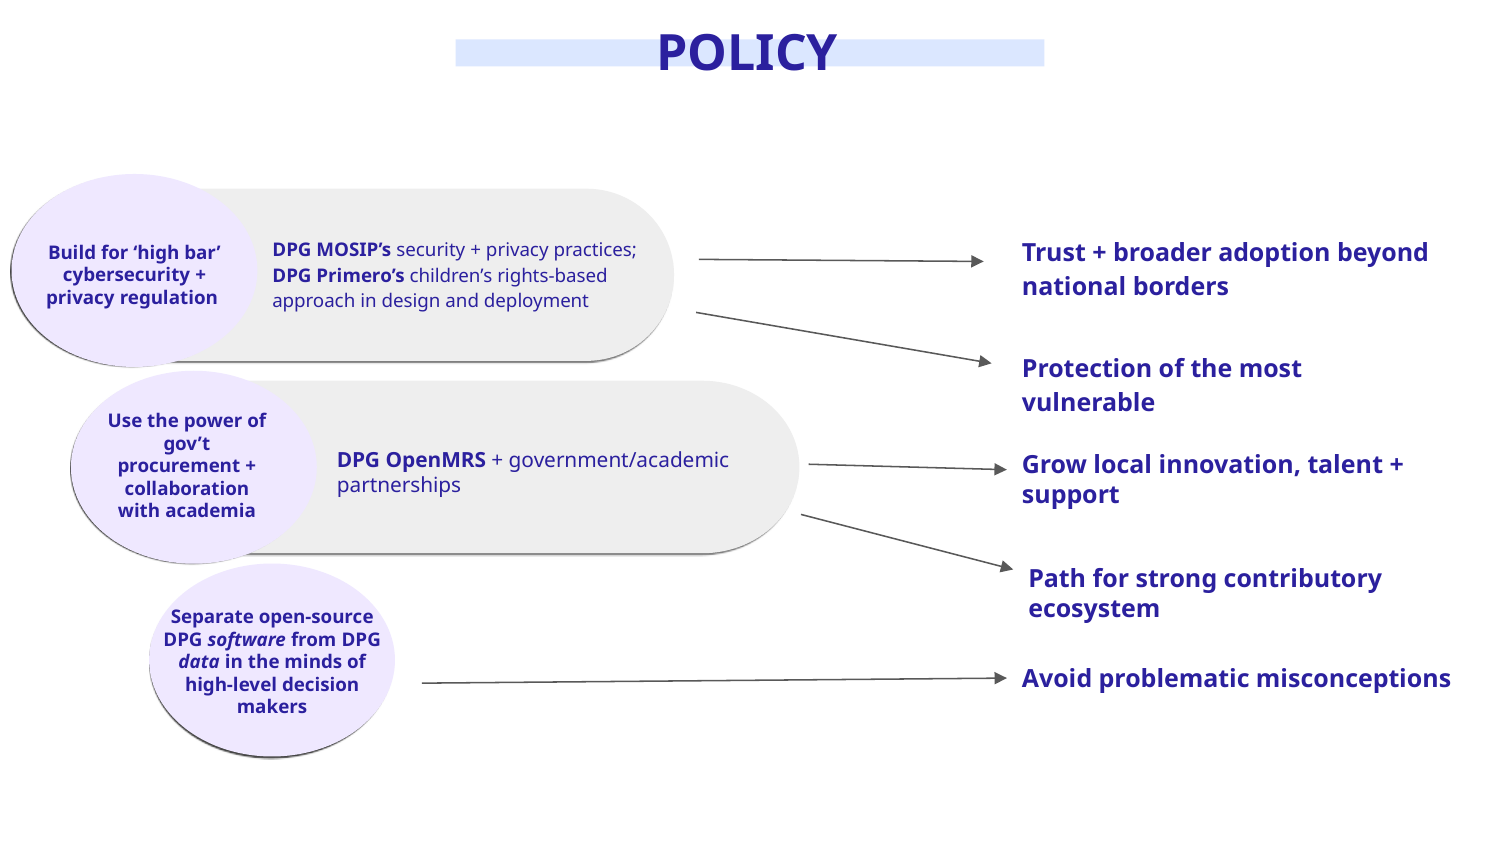

POLICY
Trust + broader adoption beyond national borders
DPG MOSIP’s security + privacy practices; DPG Primero’s children’s rights-based approach in design and deployment
Build for ‘high bar’ cybersecurity + privacy regulation
Protection of the most vulnerable
Use the power of gov’t procurement + collaboration with academia
DPG OpenMRS + government/academic partnerships
Grow local innovation, talent + support
Path for strong contributory ecosystem
Separate open-source DPG software from DPG data in the minds of high-level decision makers
Avoid problematic misconceptions